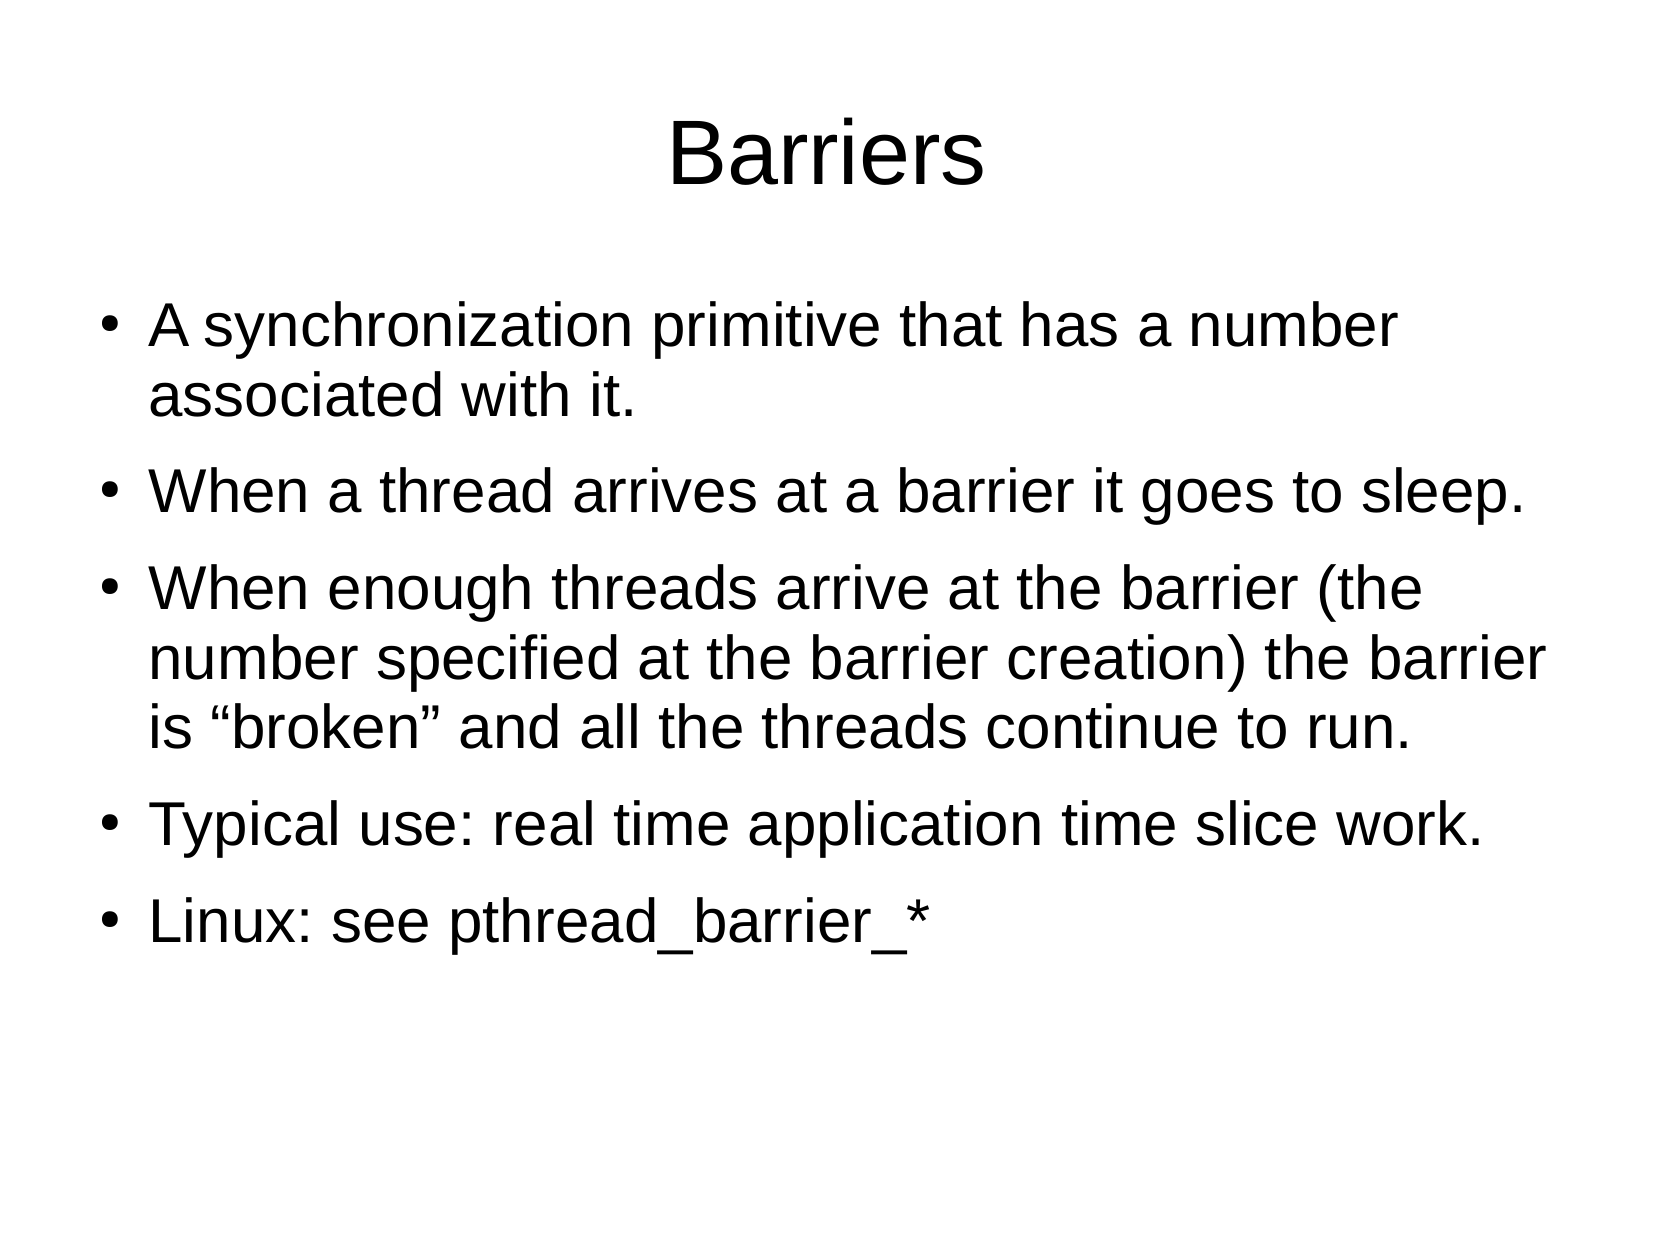

# Barriers
A synchronization primitive that has a number associated with it.
When a thread arrives at a barrier it goes to sleep.
When enough threads arrive at the barrier (the number specified at the barrier creation) the barrier is “broken” and all the threads continue to run.
Typical use: real time application time slice work.
Linux: see pthread_barrier_*